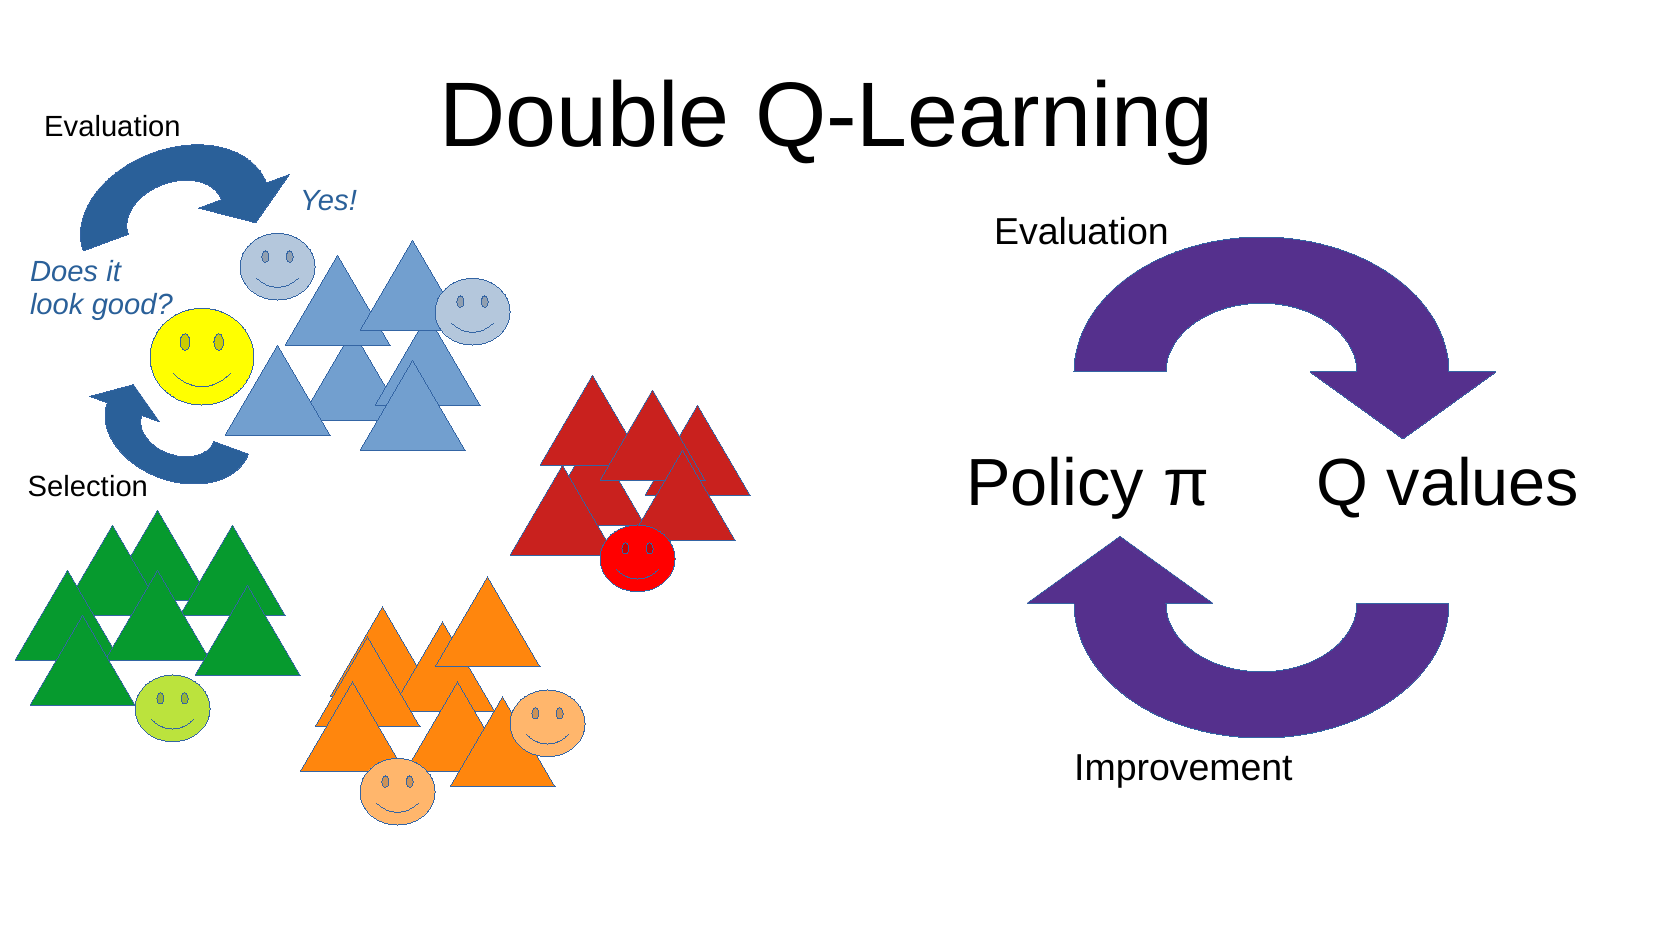

# Double Q-Learning
Evaluation
Yes!
Evaluation
Does it look good?
Policy π
Q values
Selection
Improvement